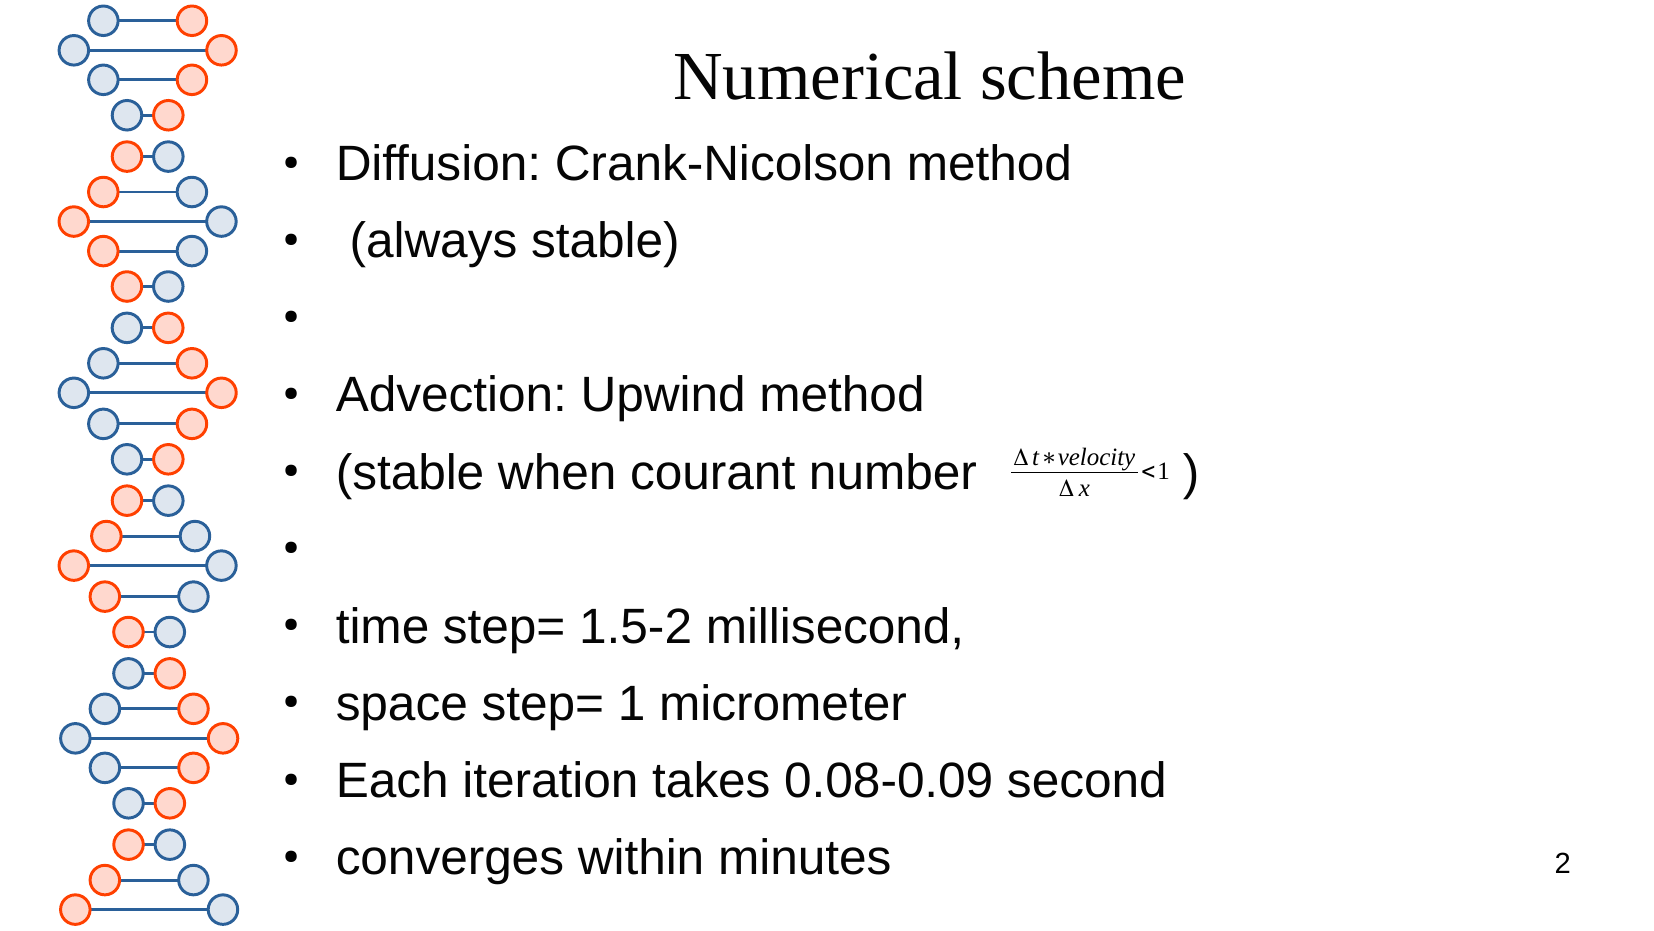

# Numerical scheme
Diffusion: Crank-Nicolson method
 (always stable)
Advection: Upwind method
(stable when courant number )
time step= 1.5-2 millisecond,
space step= 1 micrometer
Each iteration takes 0.08-0.09 second
converges within minutes
2